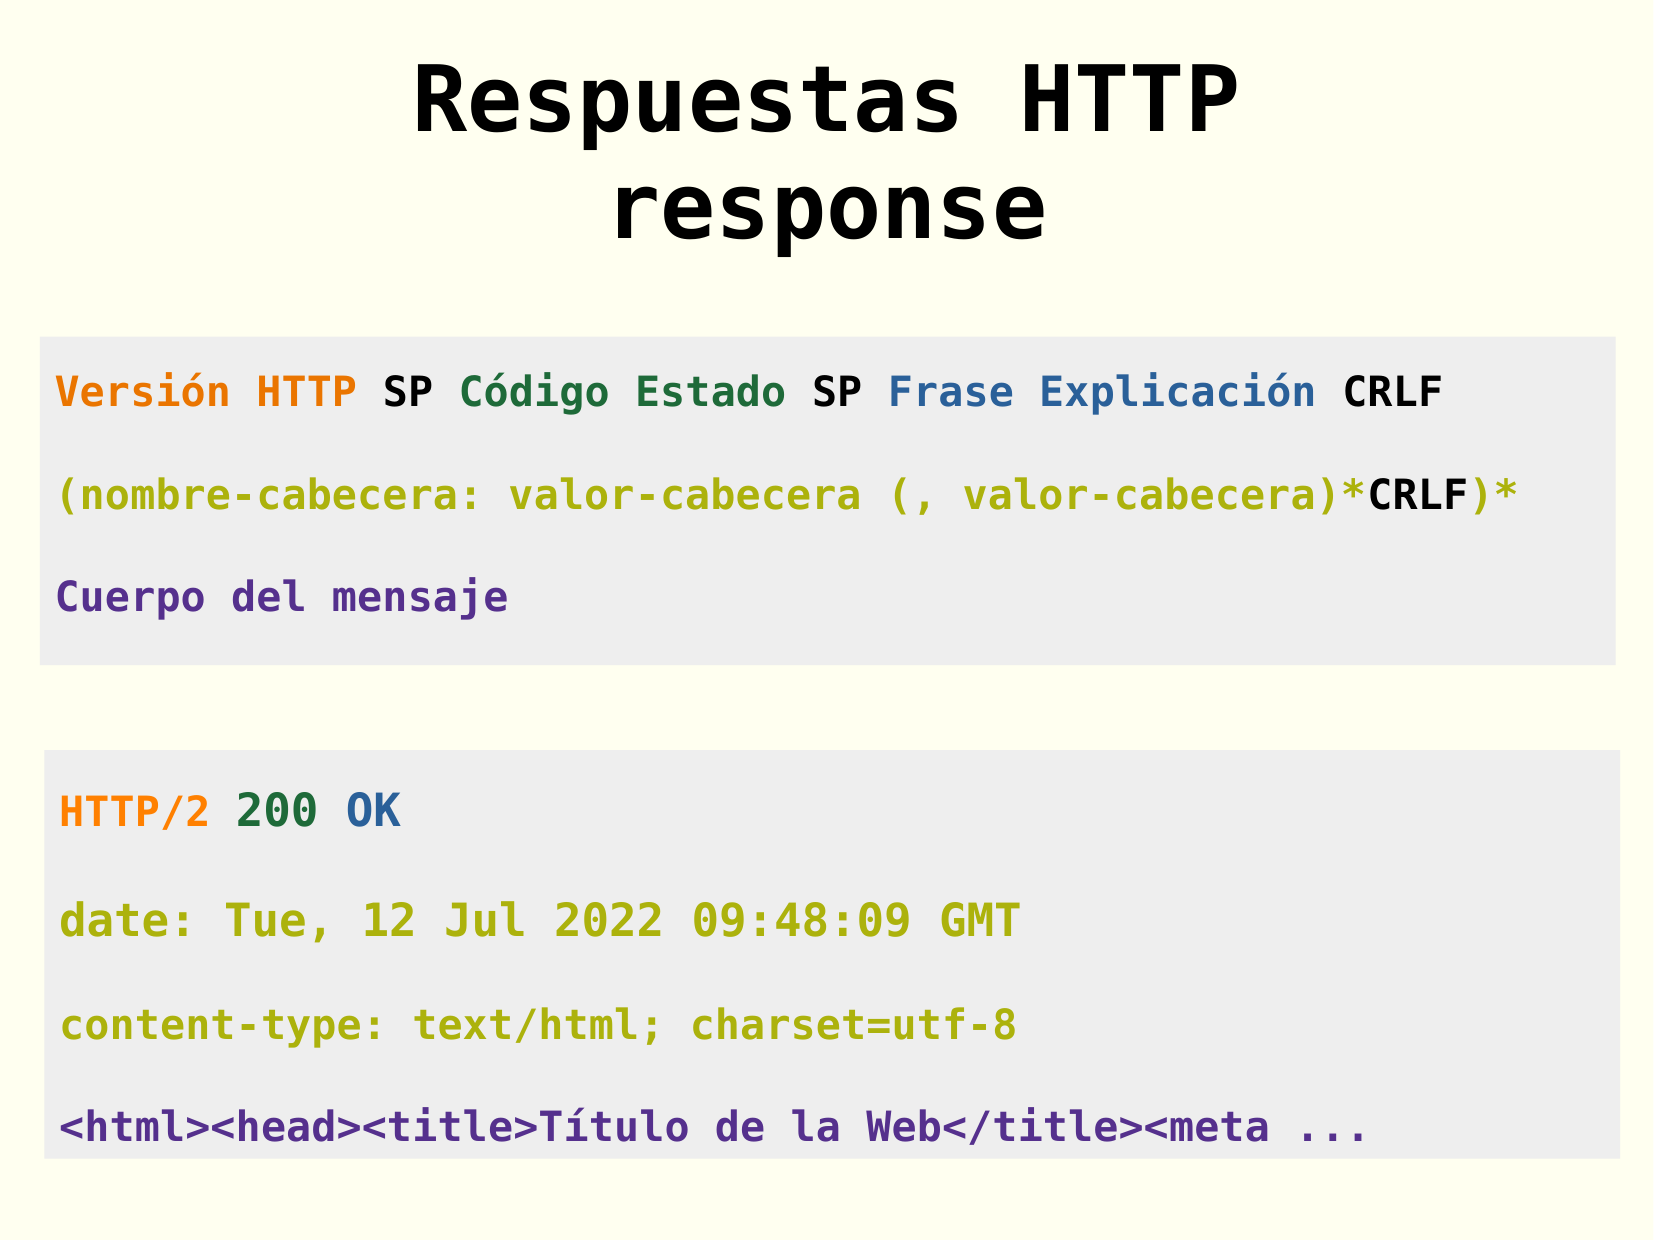

# Respuestas HTTP response
Versión HTTP SP Código Estado SP Frase Explicación CRLF
(nombre-cabecera: valor-cabecera (, valor-cabecera)*CRLF)*
Cuerpo del mensaje
HTTP/2 200 OK
date: Tue, 12 Jul 2022 09:48:09 GMT
content-type: text/html; charset=utf-8
<html><head><title>Título de la Web</title><meta ...